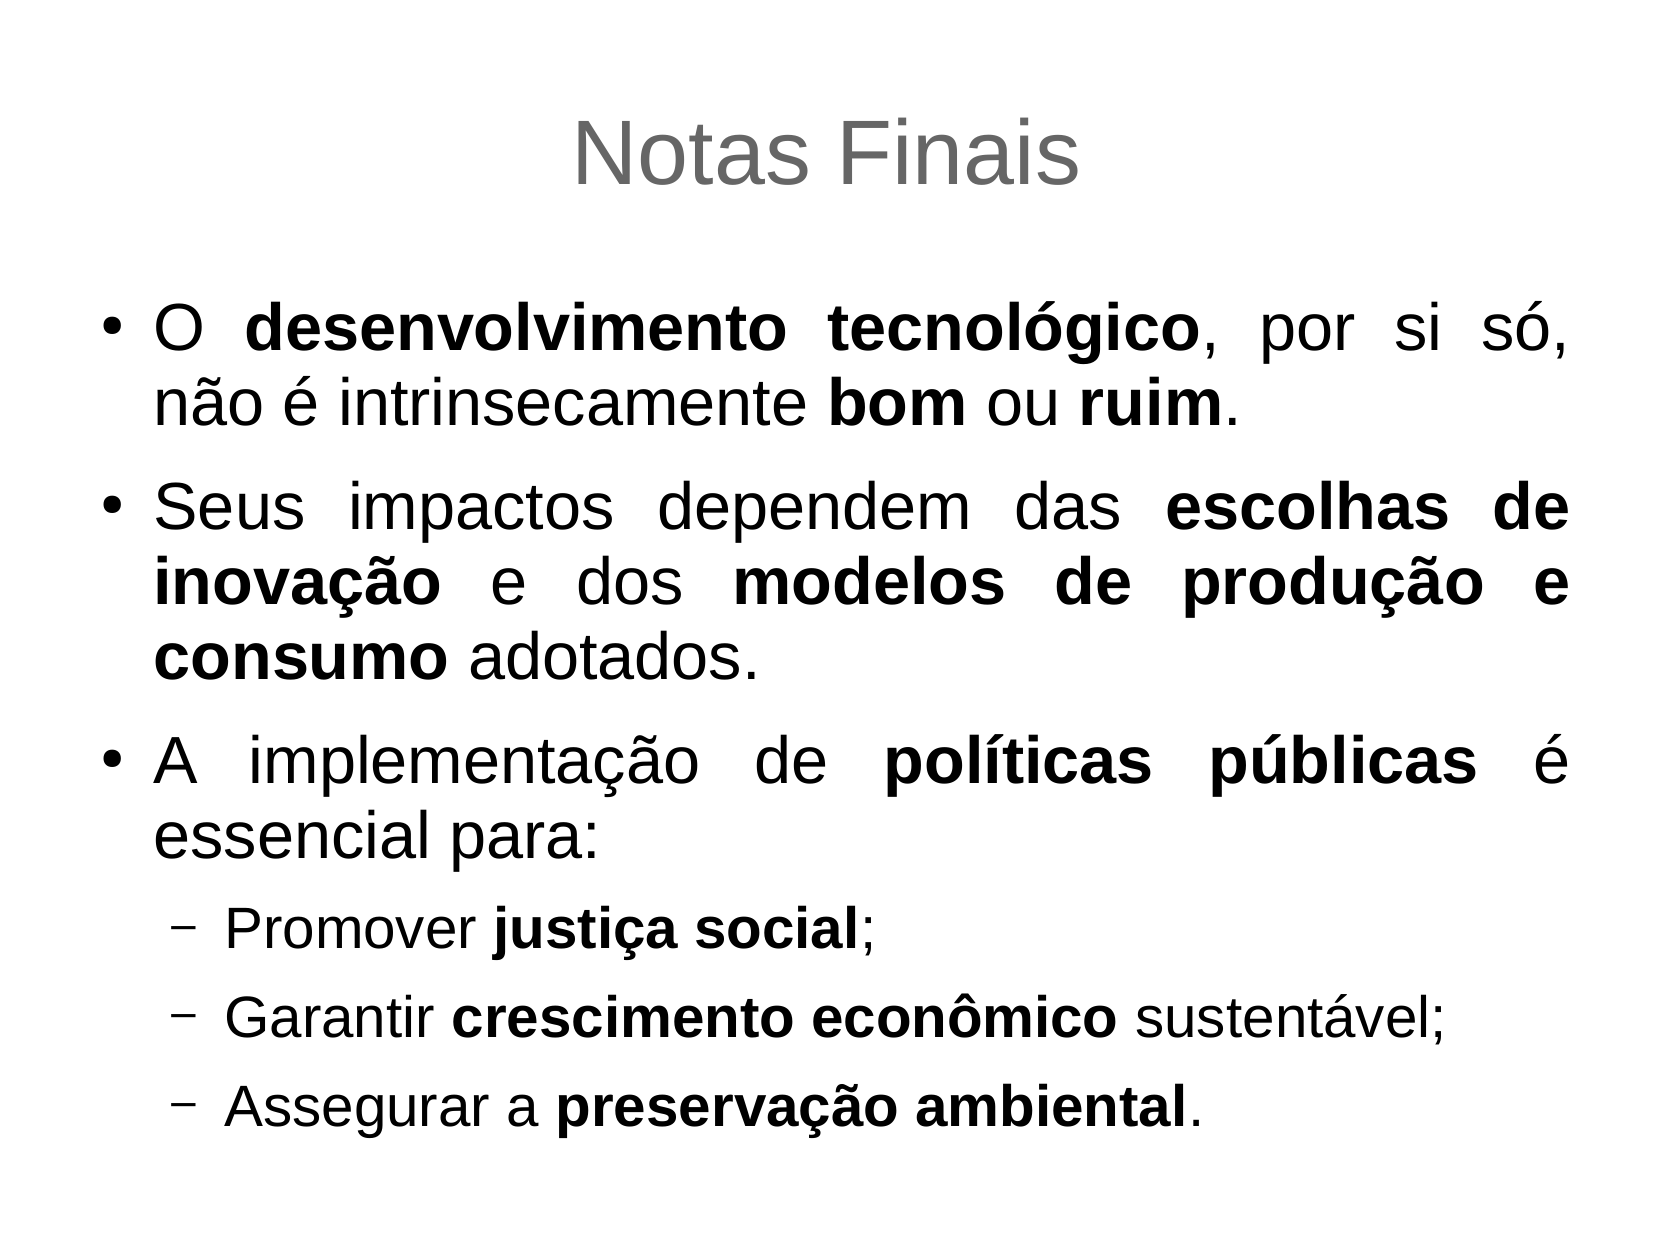

# Notas Finais
O desenvolvimento tecnológico, por si só, não é intrinsecamente bom ou ruim.
Seus impactos dependem das escolhas de inovação e dos modelos de produção e consumo adotados.
A implementação de políticas públicas é essencial para:
Promover justiça social;
Garantir crescimento econômico sustentável;
Assegurar a preservação ambiental.